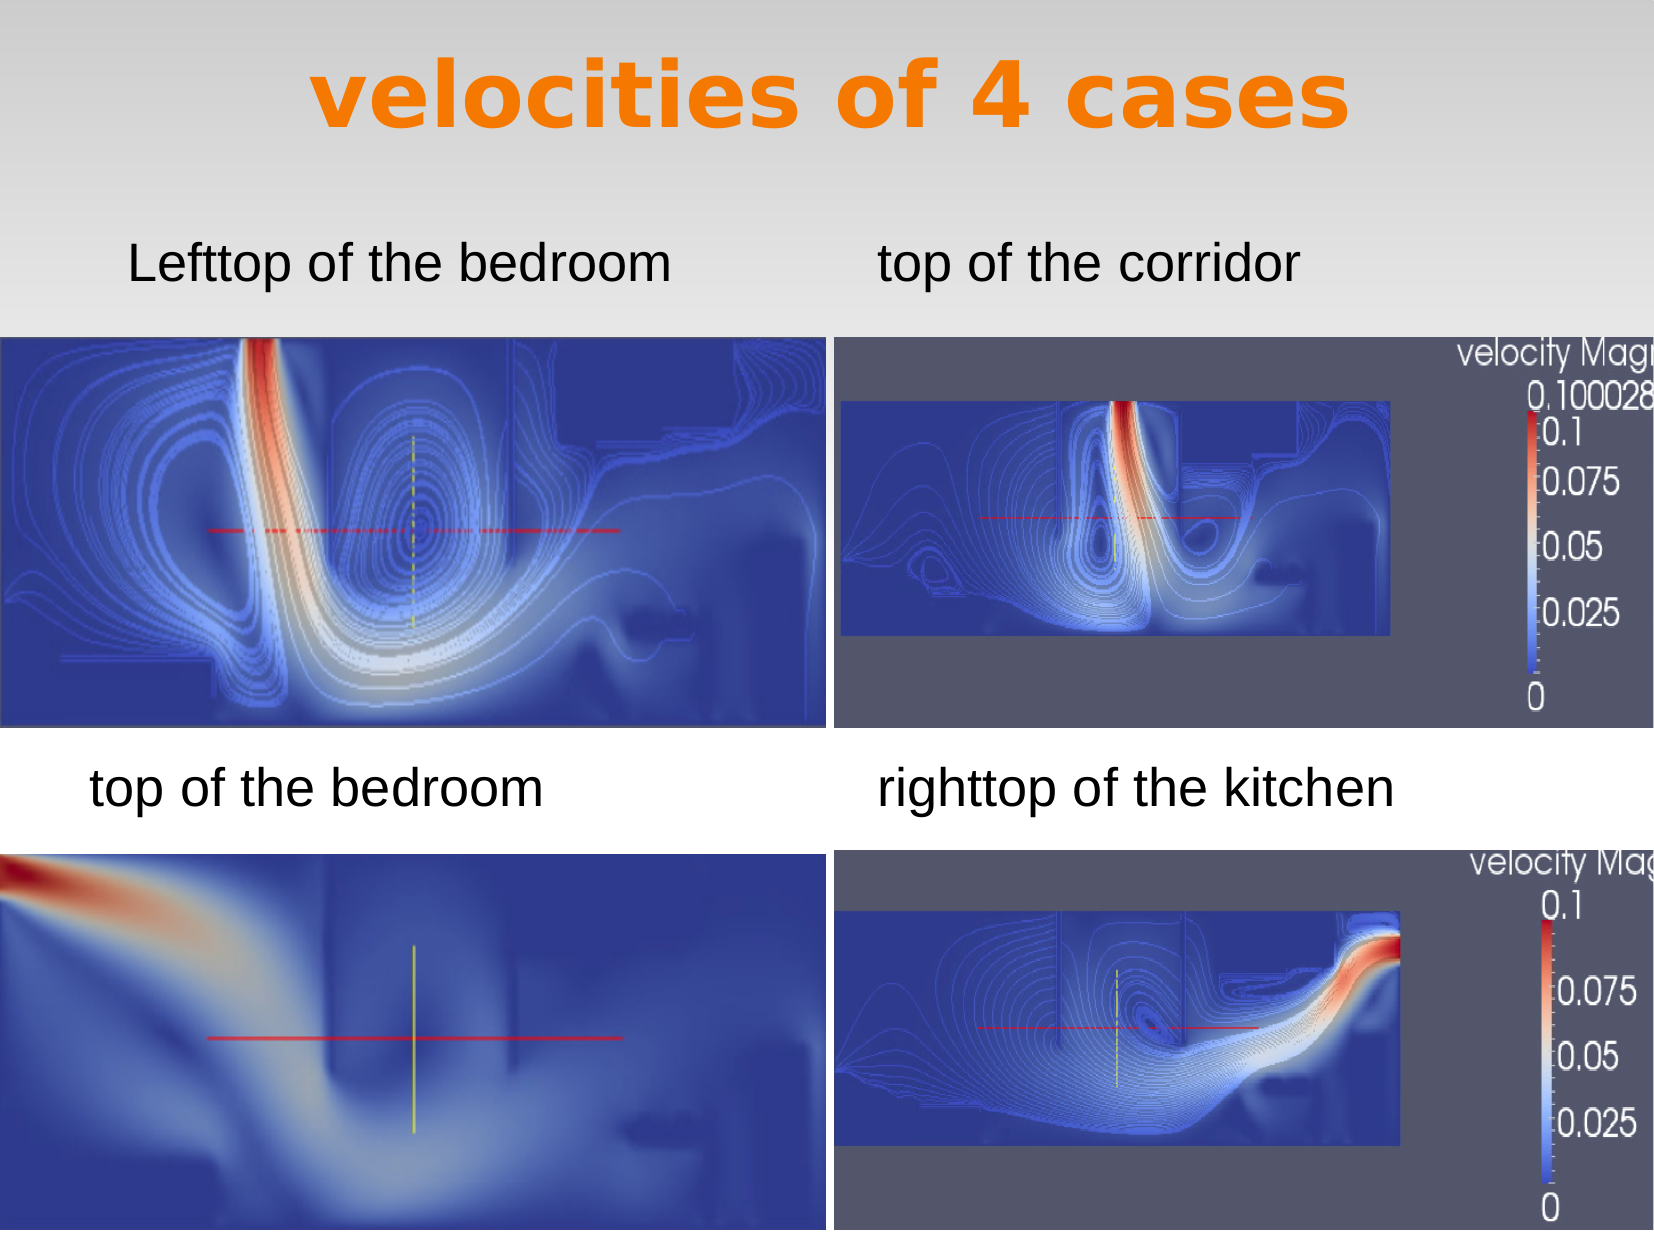

# velocities of 4 cases
Lefttop of the bedroom
top of the corridor
top of the bedroom
righttop of the kitchen